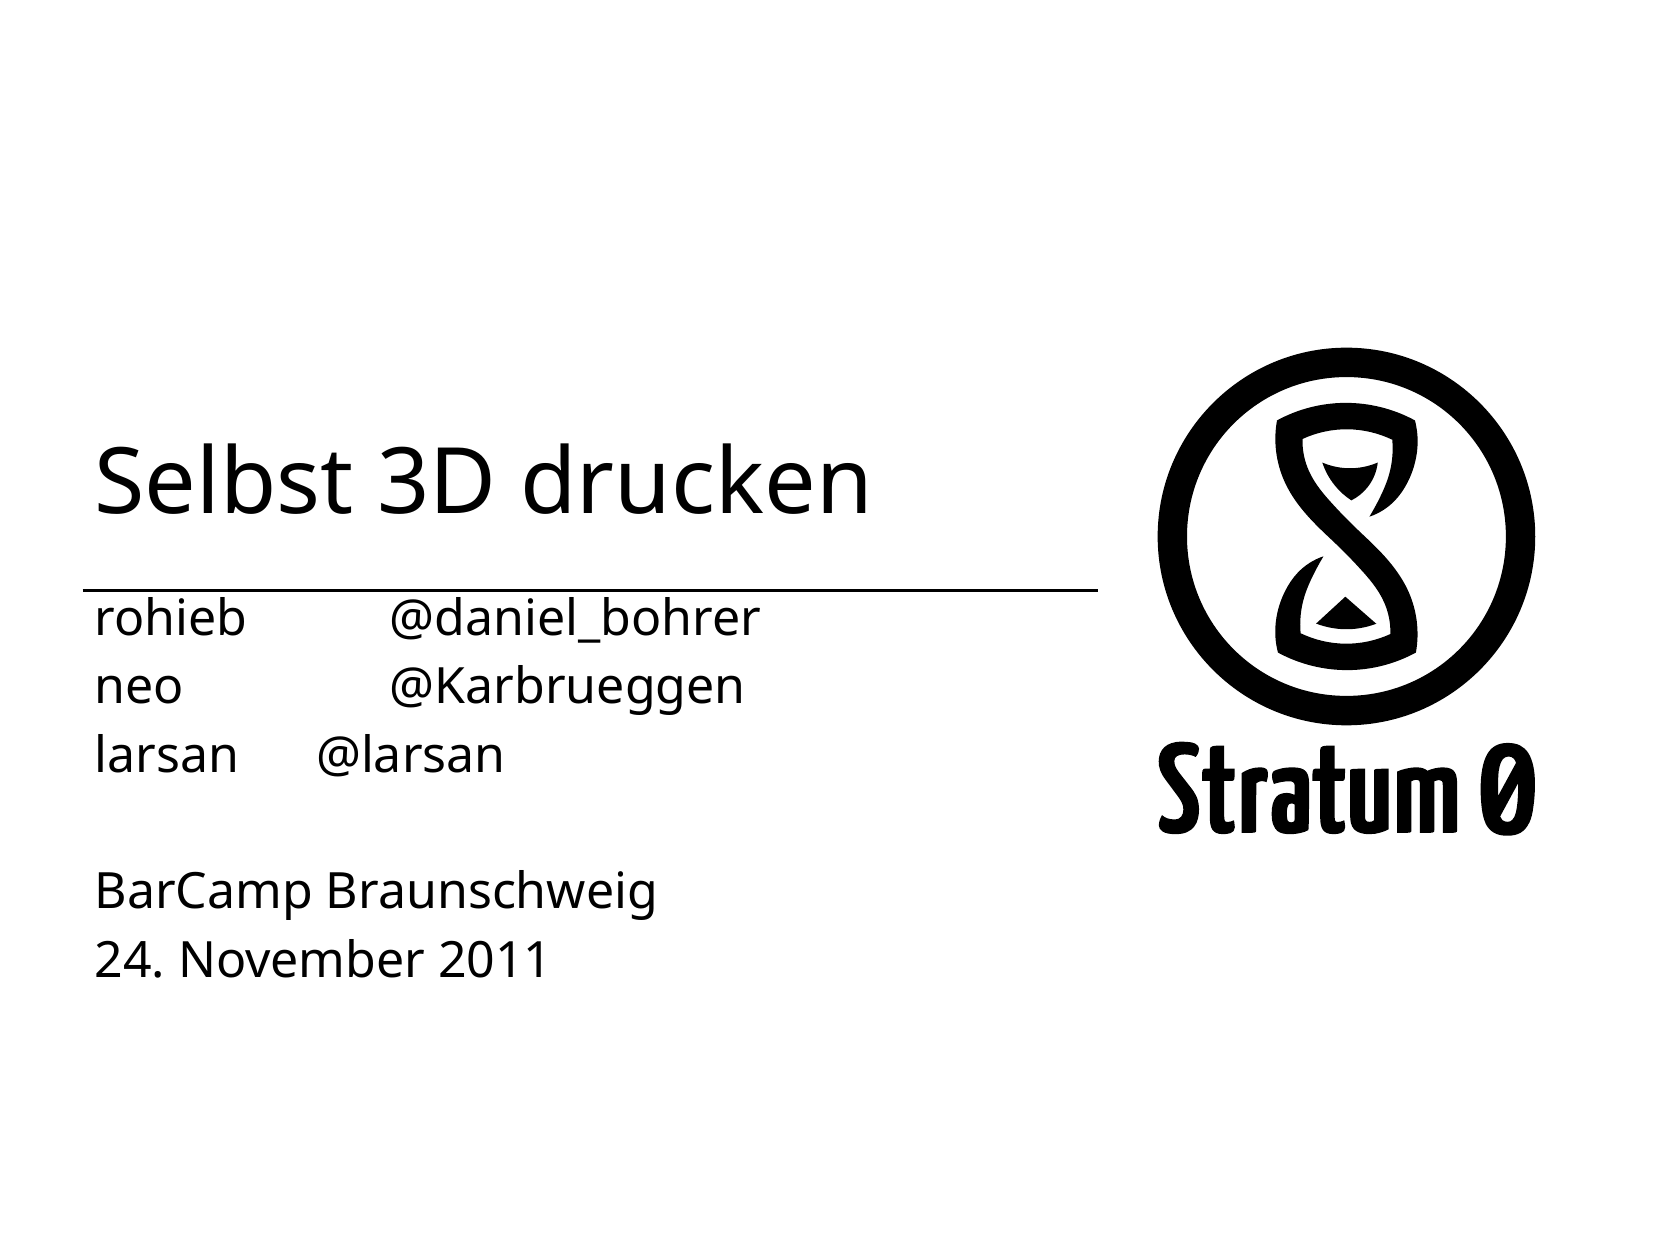

# Selbst 3D drucken
rohieb		@daniel_bohrer
neo			@Karbrueggen
larsan		@larsan
BarCamp Braunschweig
24. November 2011
rohieb, larsan, neo: Selbst 3D drucken
2